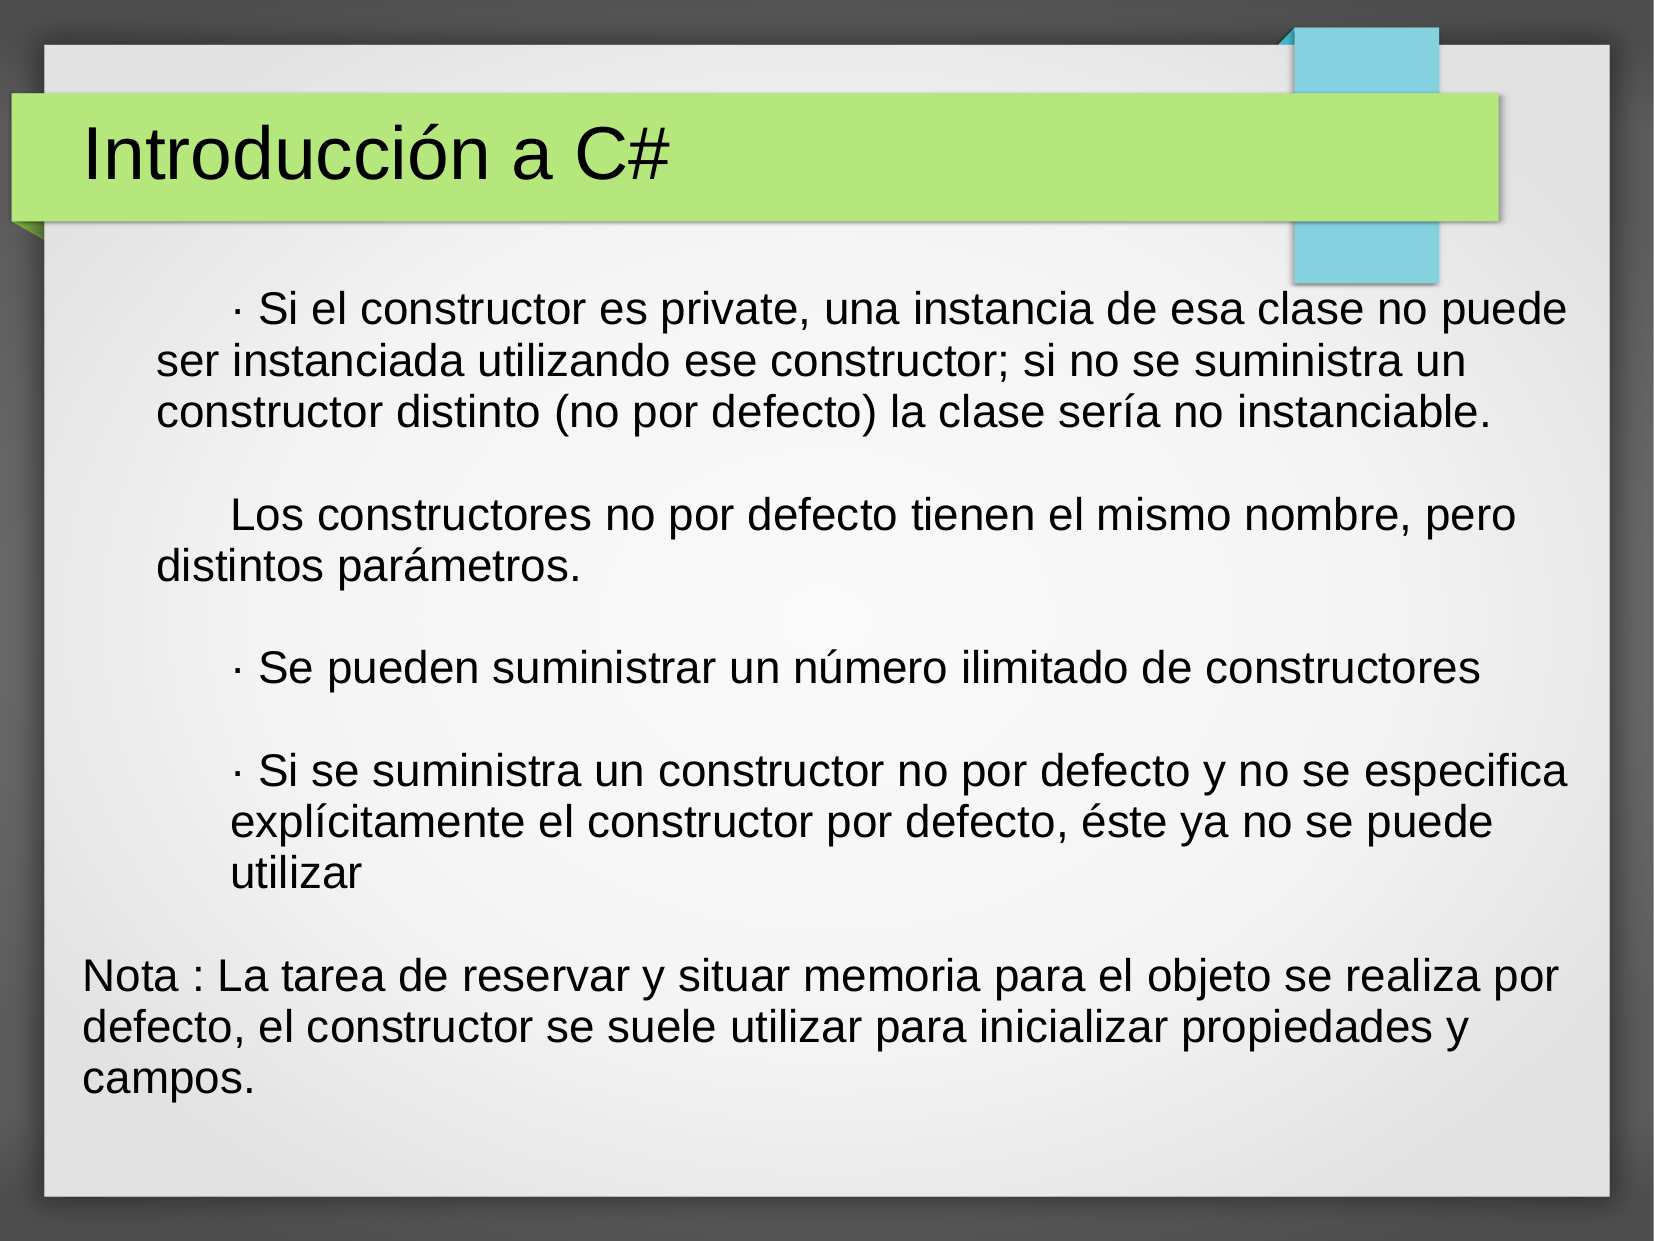

# Introducción a C#
		· Si el constructor es private, una instancia de esa clase no puede 	ser instanciada utilizando ese constructor; si no se suministra un 			constructor distinto (no por defecto) la clase sería no instanciable.
		Los constructores no por defecto tienen el mismo nombre, pero 		distintos parámetros.
		· Se pueden suministrar un número ilimitado de constructores
		· Si se suministra un constructor no por defecto y no se especifica 		explícitamente el constructor por defecto, éste ya no se puede 			utilizar
Nota : La tarea de reservar y situar memoria para el objeto se realiza por defecto, el constructor se suele utilizar para inicializar propiedades y campos.